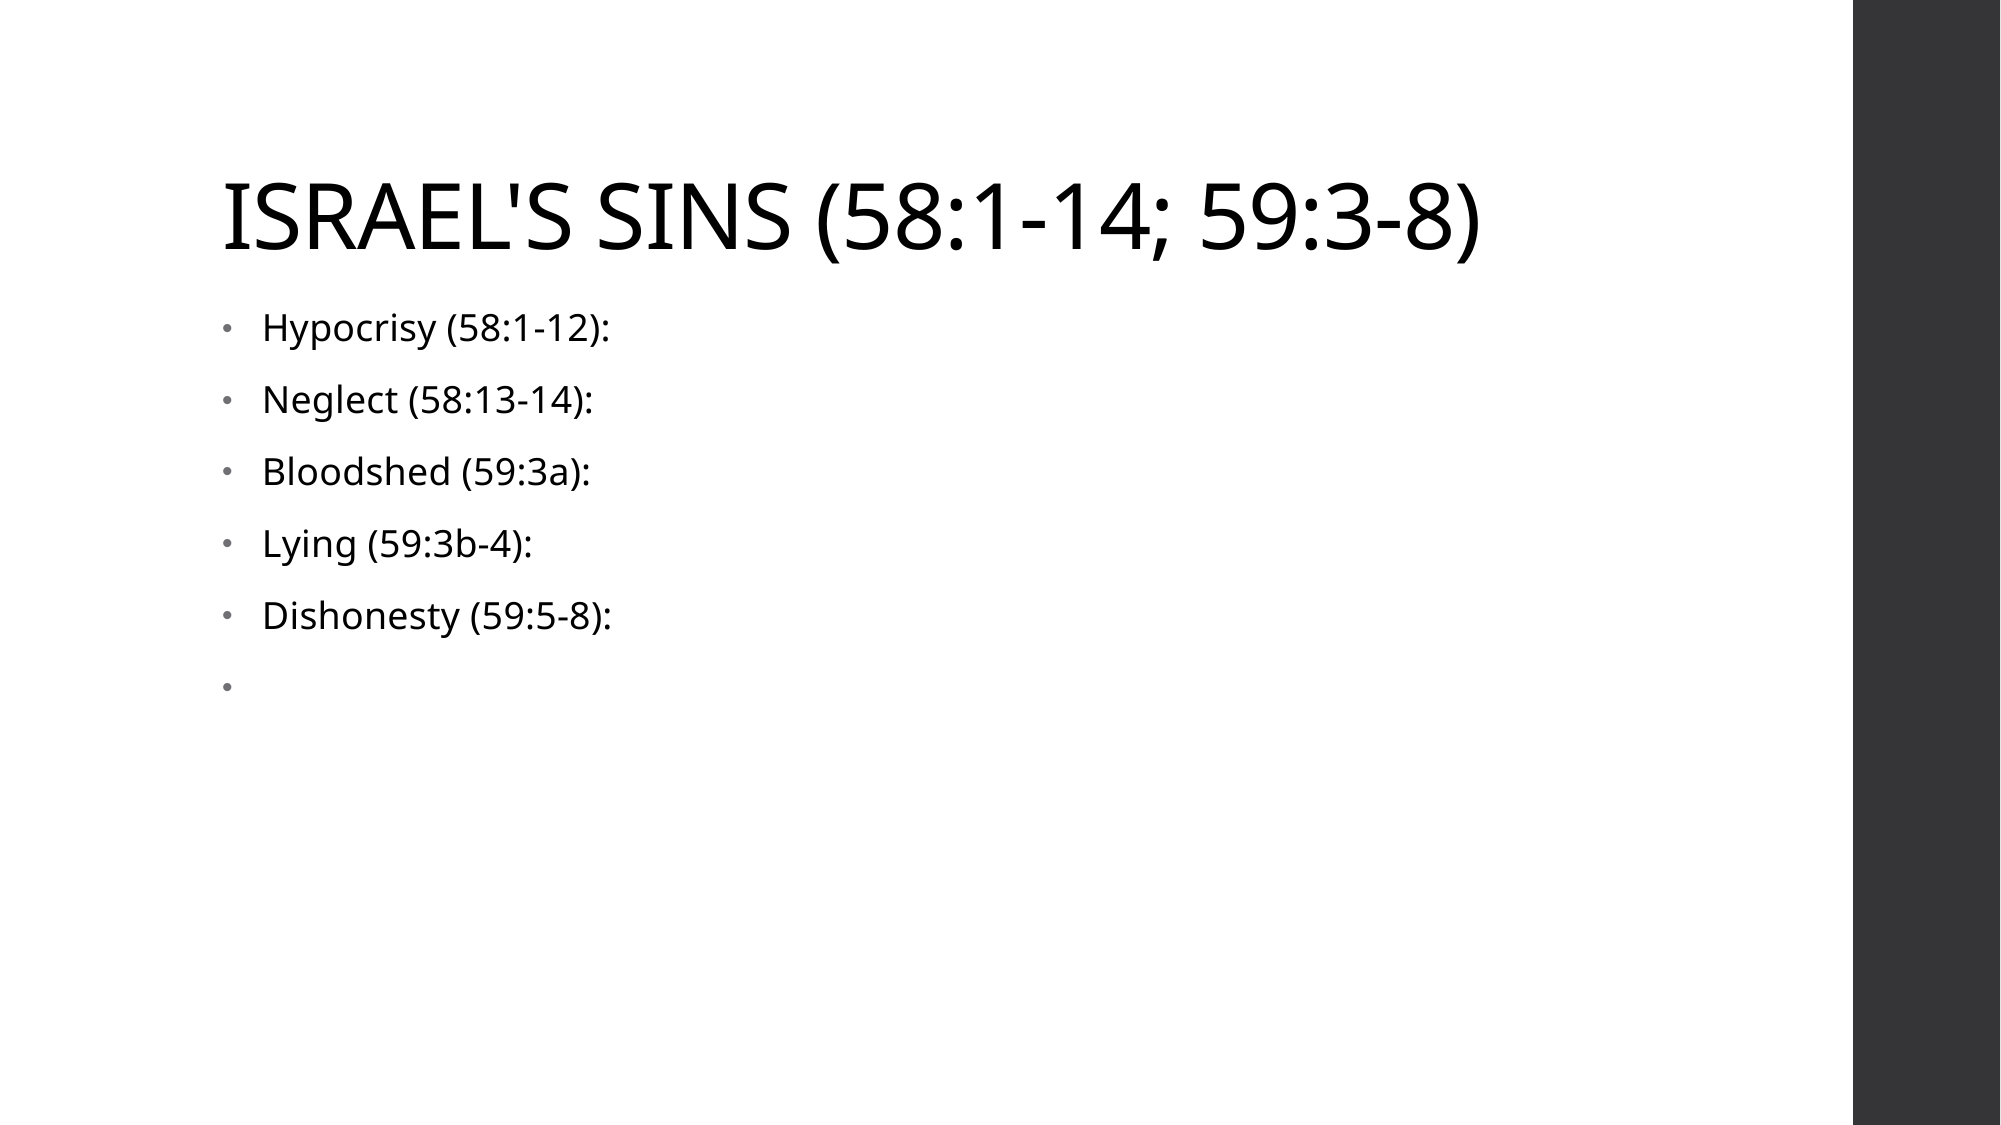

# ISRAEL'S SINS (58:1-14; 59:3-8)
 Hypocrisy (58:1-12):
 Neglect (58:13-14):
 Bloodshed (59:3a):
 Lying (59:3b-4):
 Dishonesty (59:5-8):